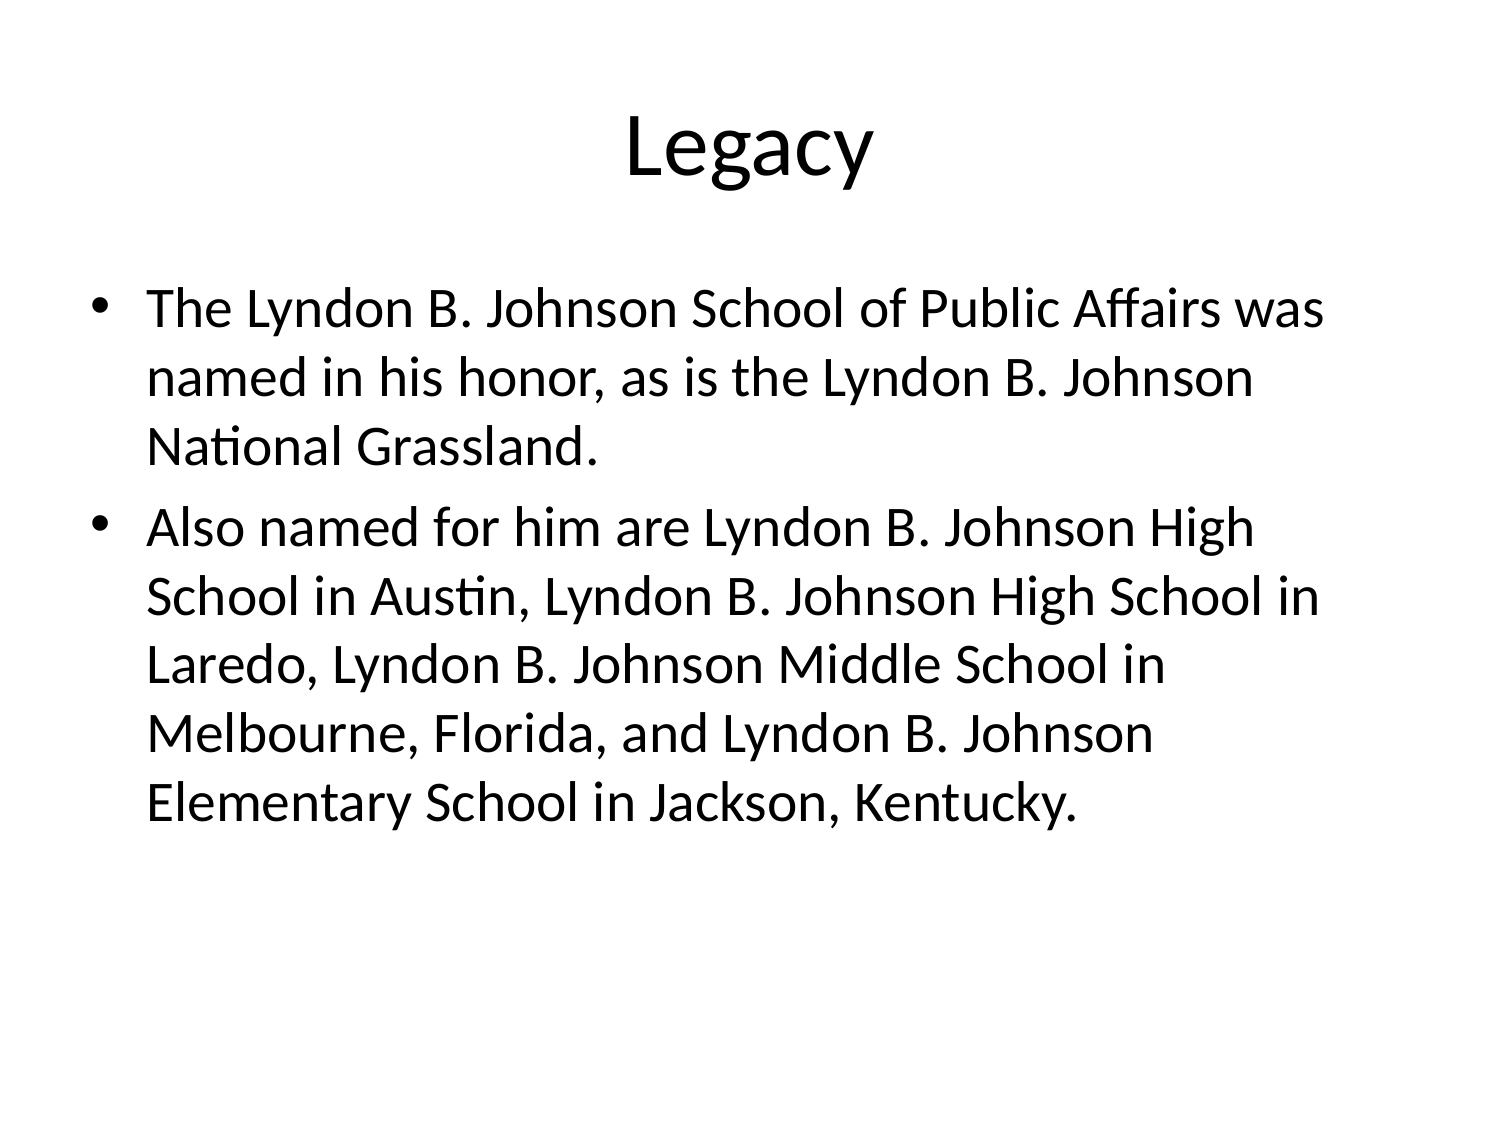

# Legacy
The Lyndon B. Johnson School of Public Affairs was named in his honor, as is the Lyndon B. Johnson National Grassland.
Also named for him are Lyndon B. Johnson High School in Austin, Lyndon B. Johnson High School in Laredo, Lyndon B. Johnson Middle School in Melbourne, Florida, and Lyndon B. Johnson Elementary School in Jackson, Kentucky.